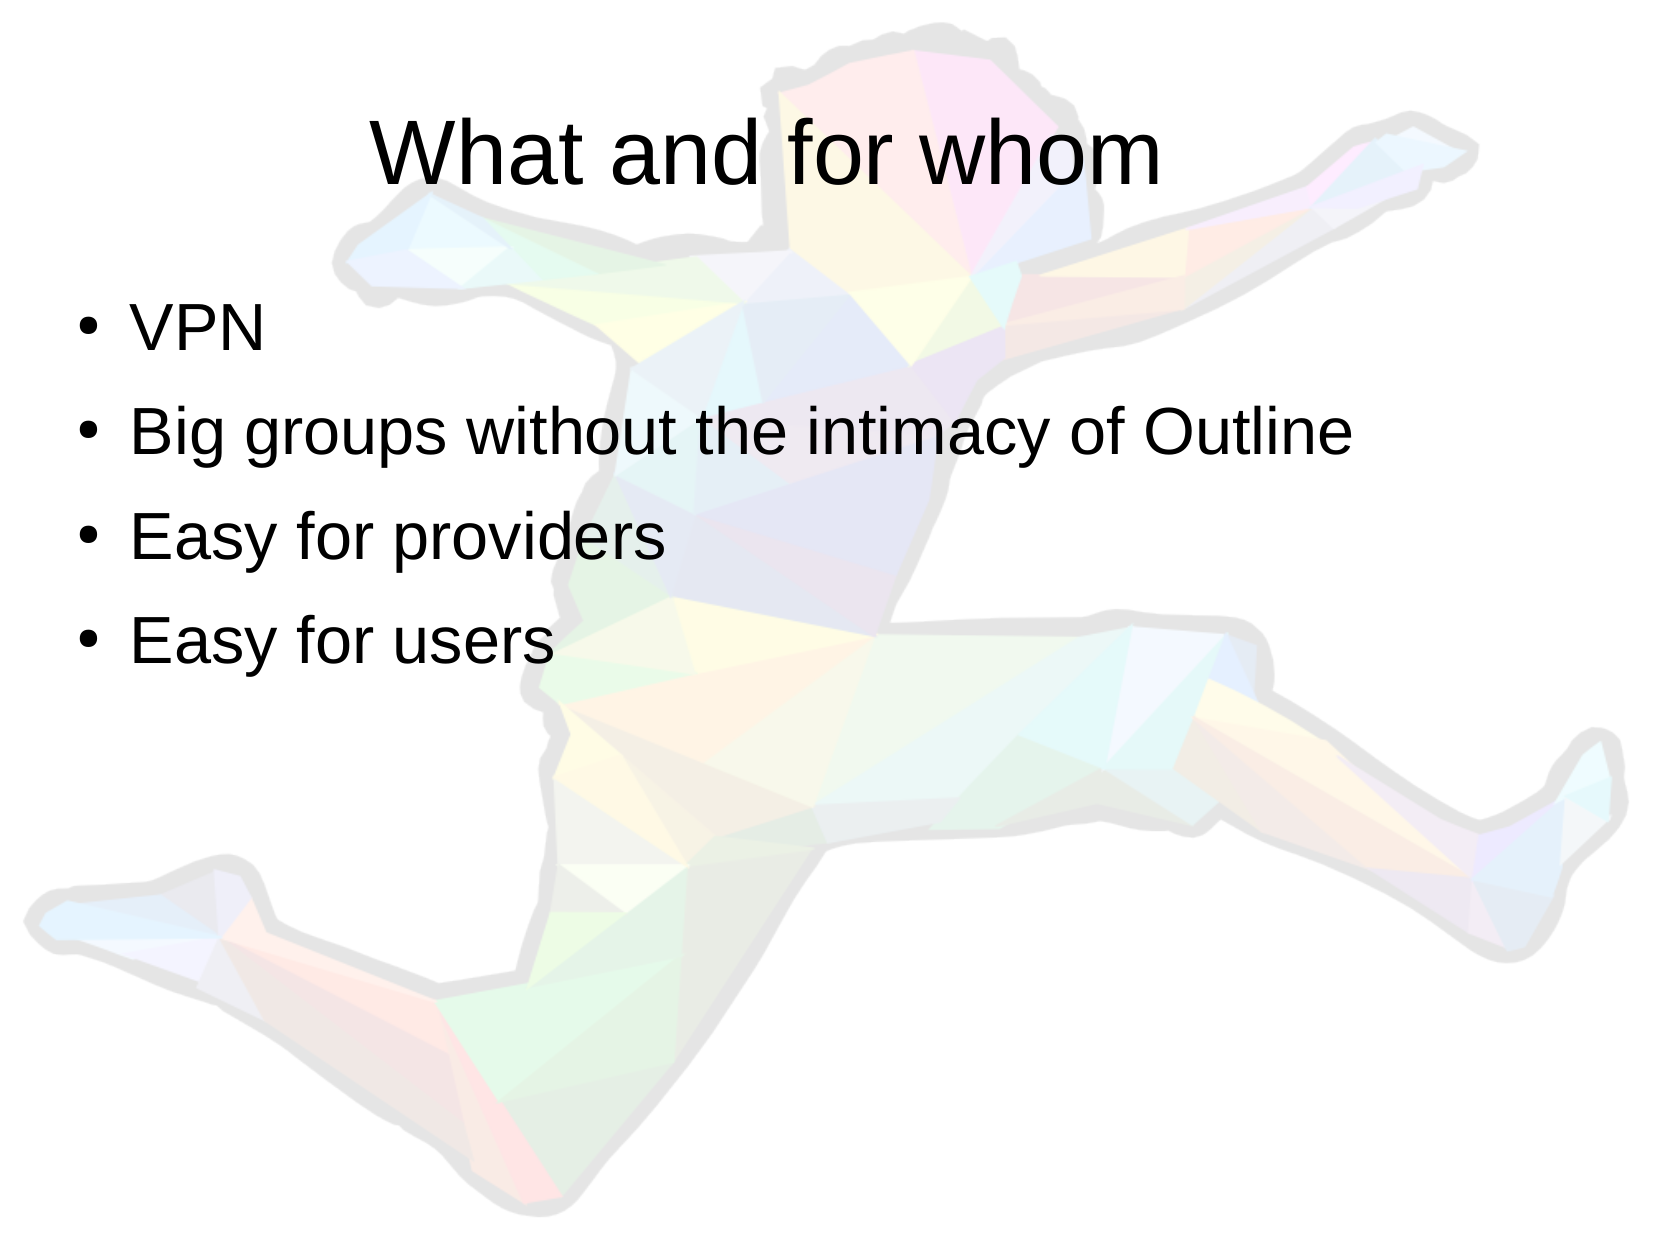

# What and for whom
VPN
Big groups without the intimacy of Outline
Easy for providers
Easy for users